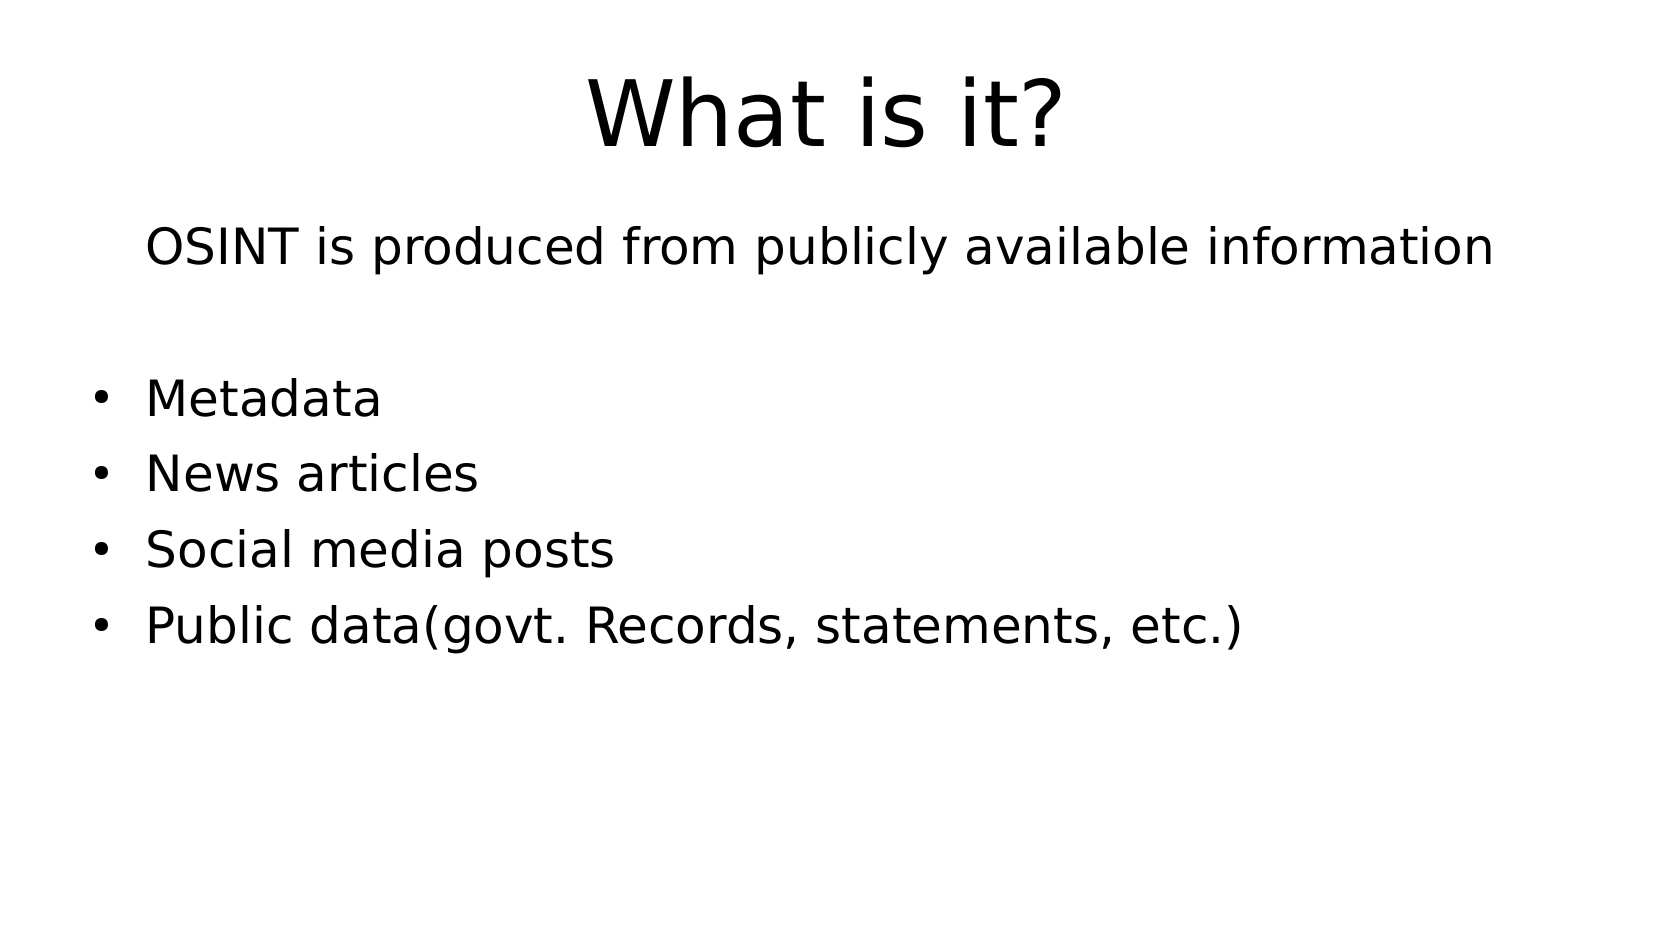

# What is it?
OSINT is produced from publicly available information
Metadata
News articles
Social media posts
Public data(govt. Records, statements, etc.)